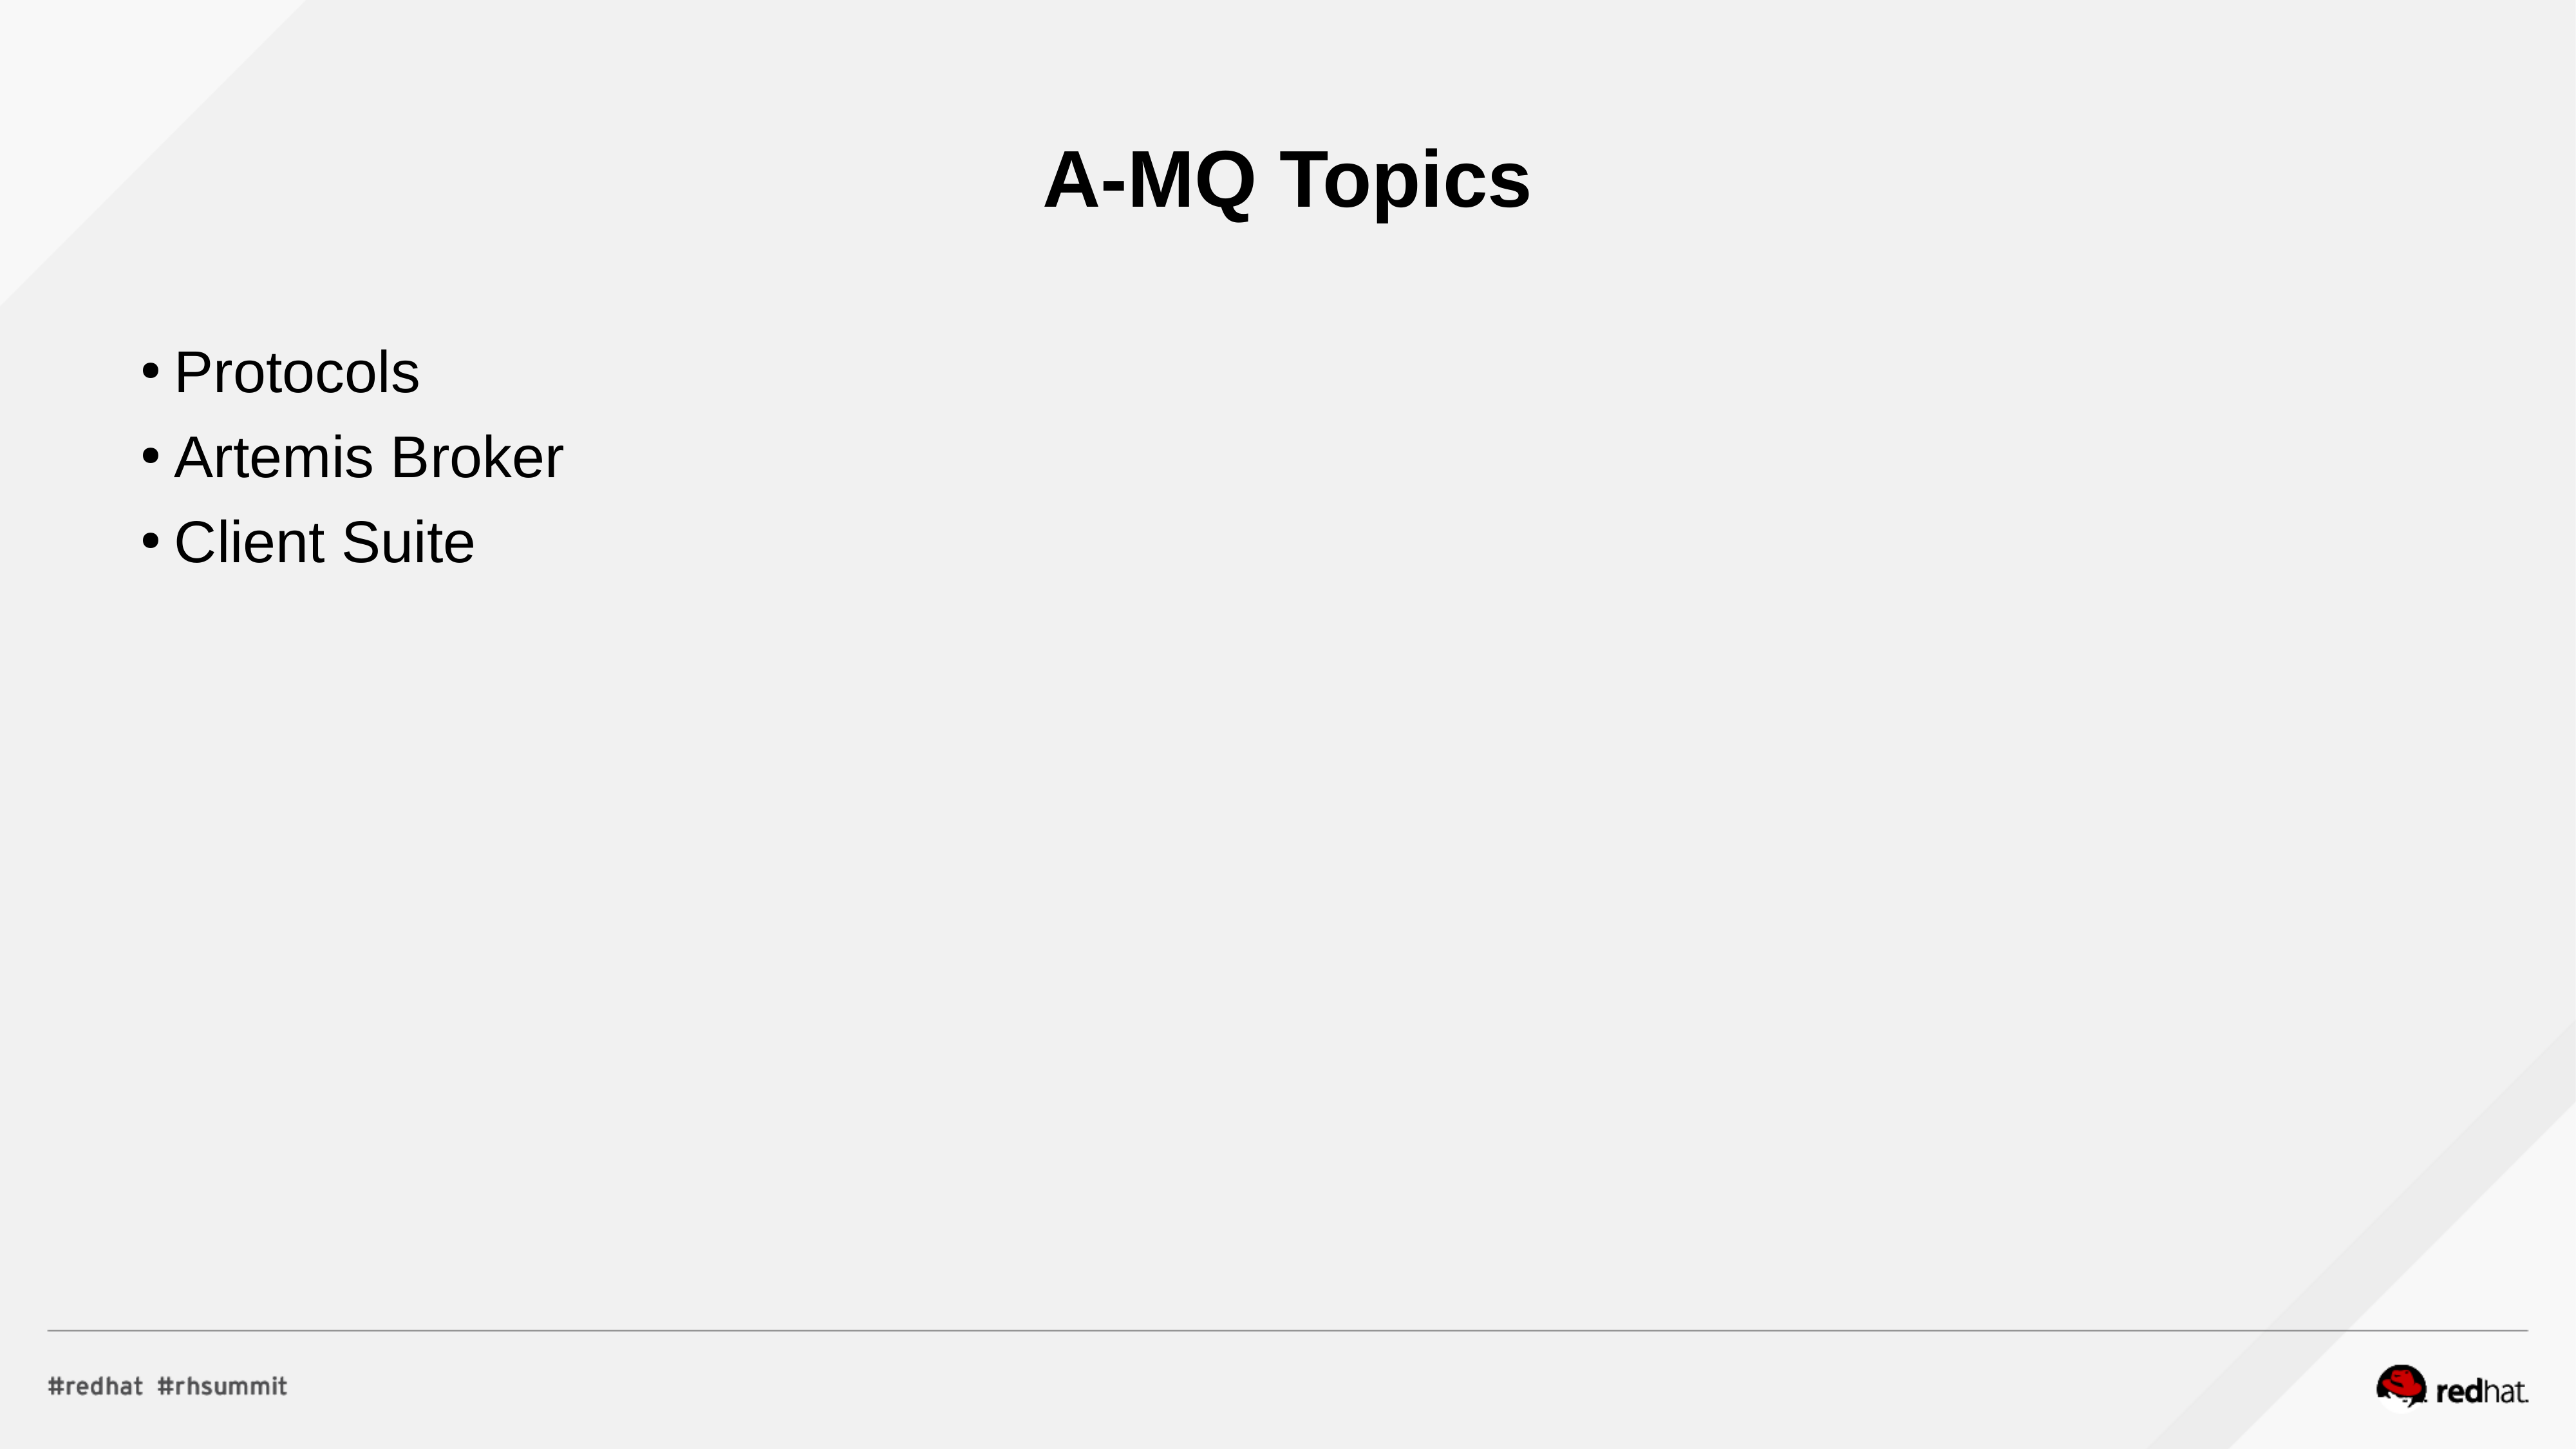

# A-MQ Topics
Protocols
Artemis Broker
Client Suite